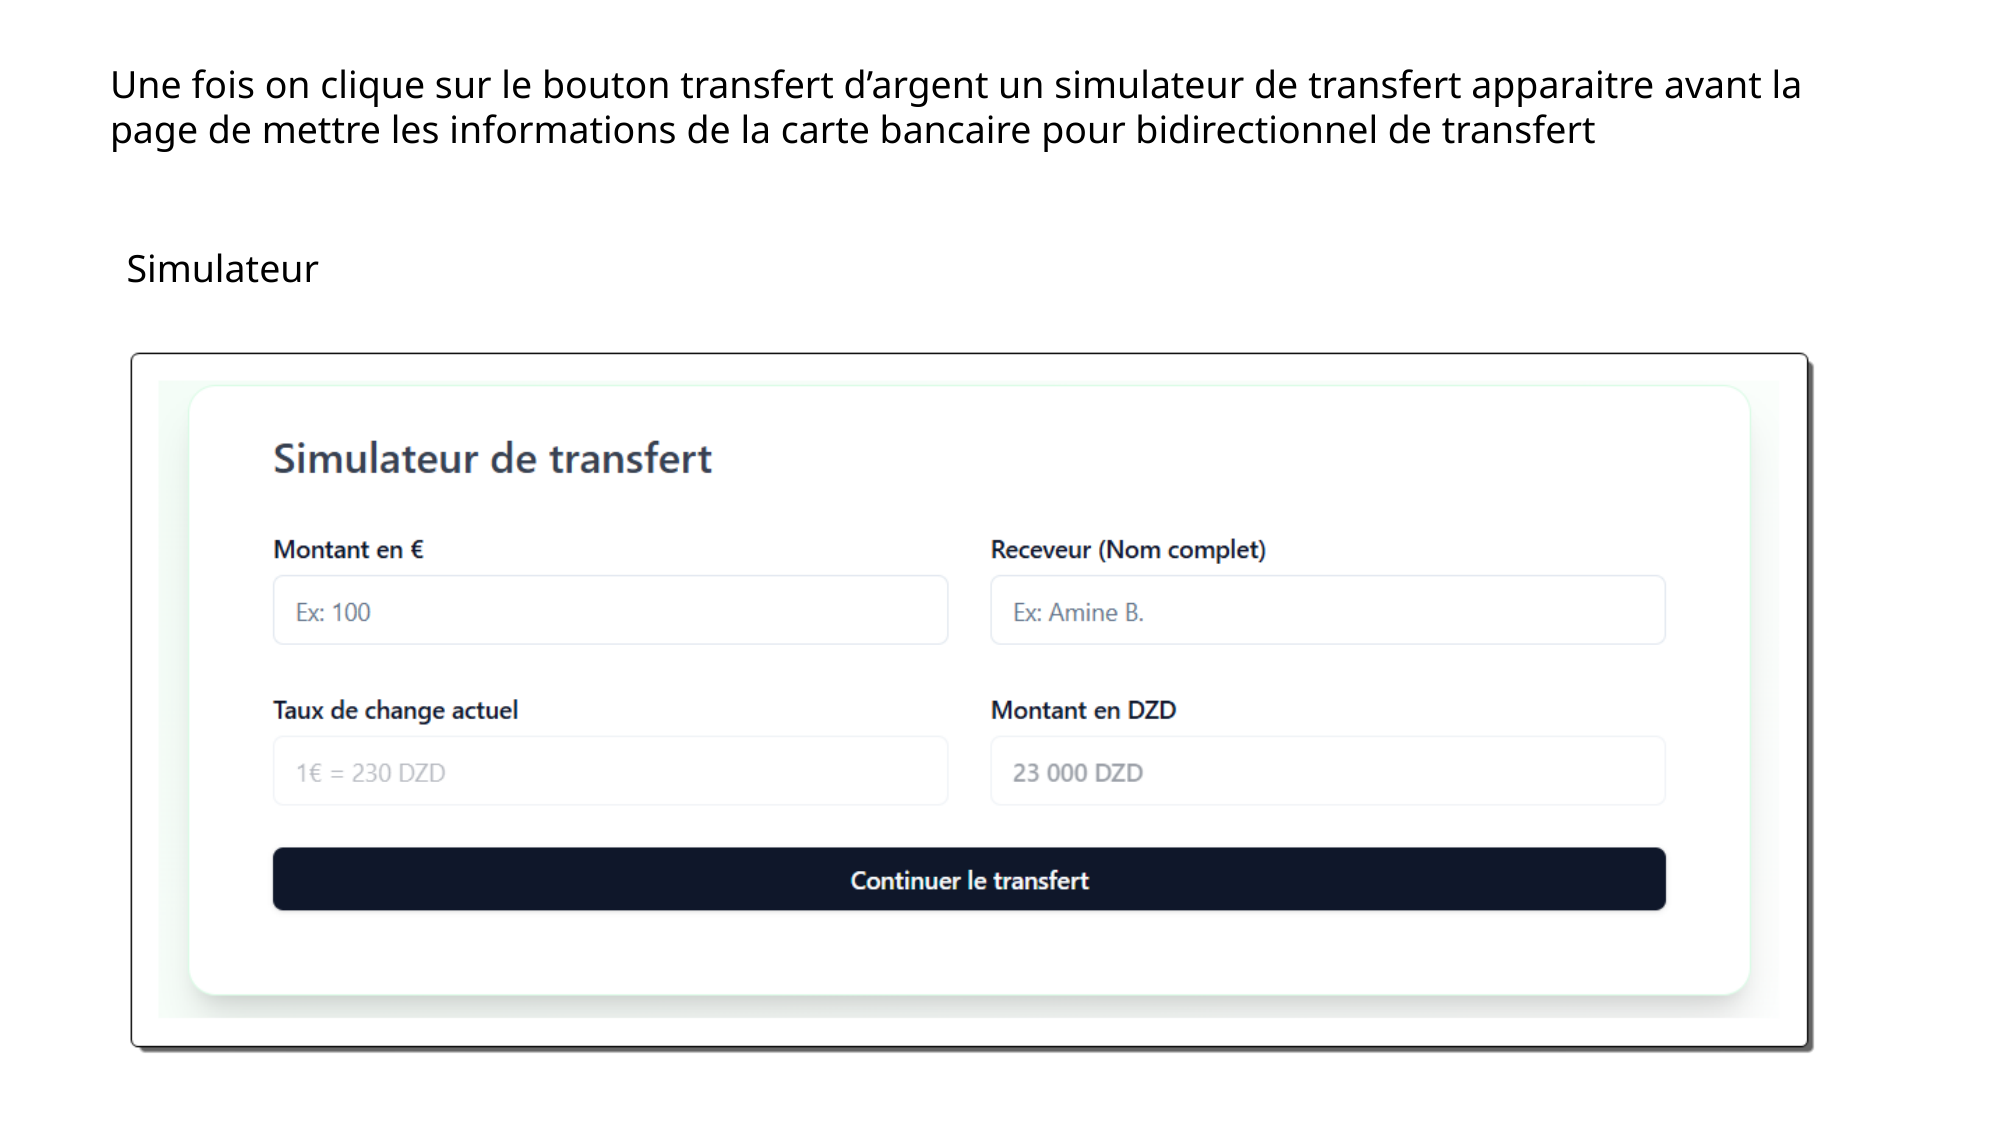

Une fois on clique sur le bouton transfert d’argent un simulateur de transfert apparaitre avant la page de mettre les informations de la carte bancaire pour bidirectionnel de transfert
Simulateur